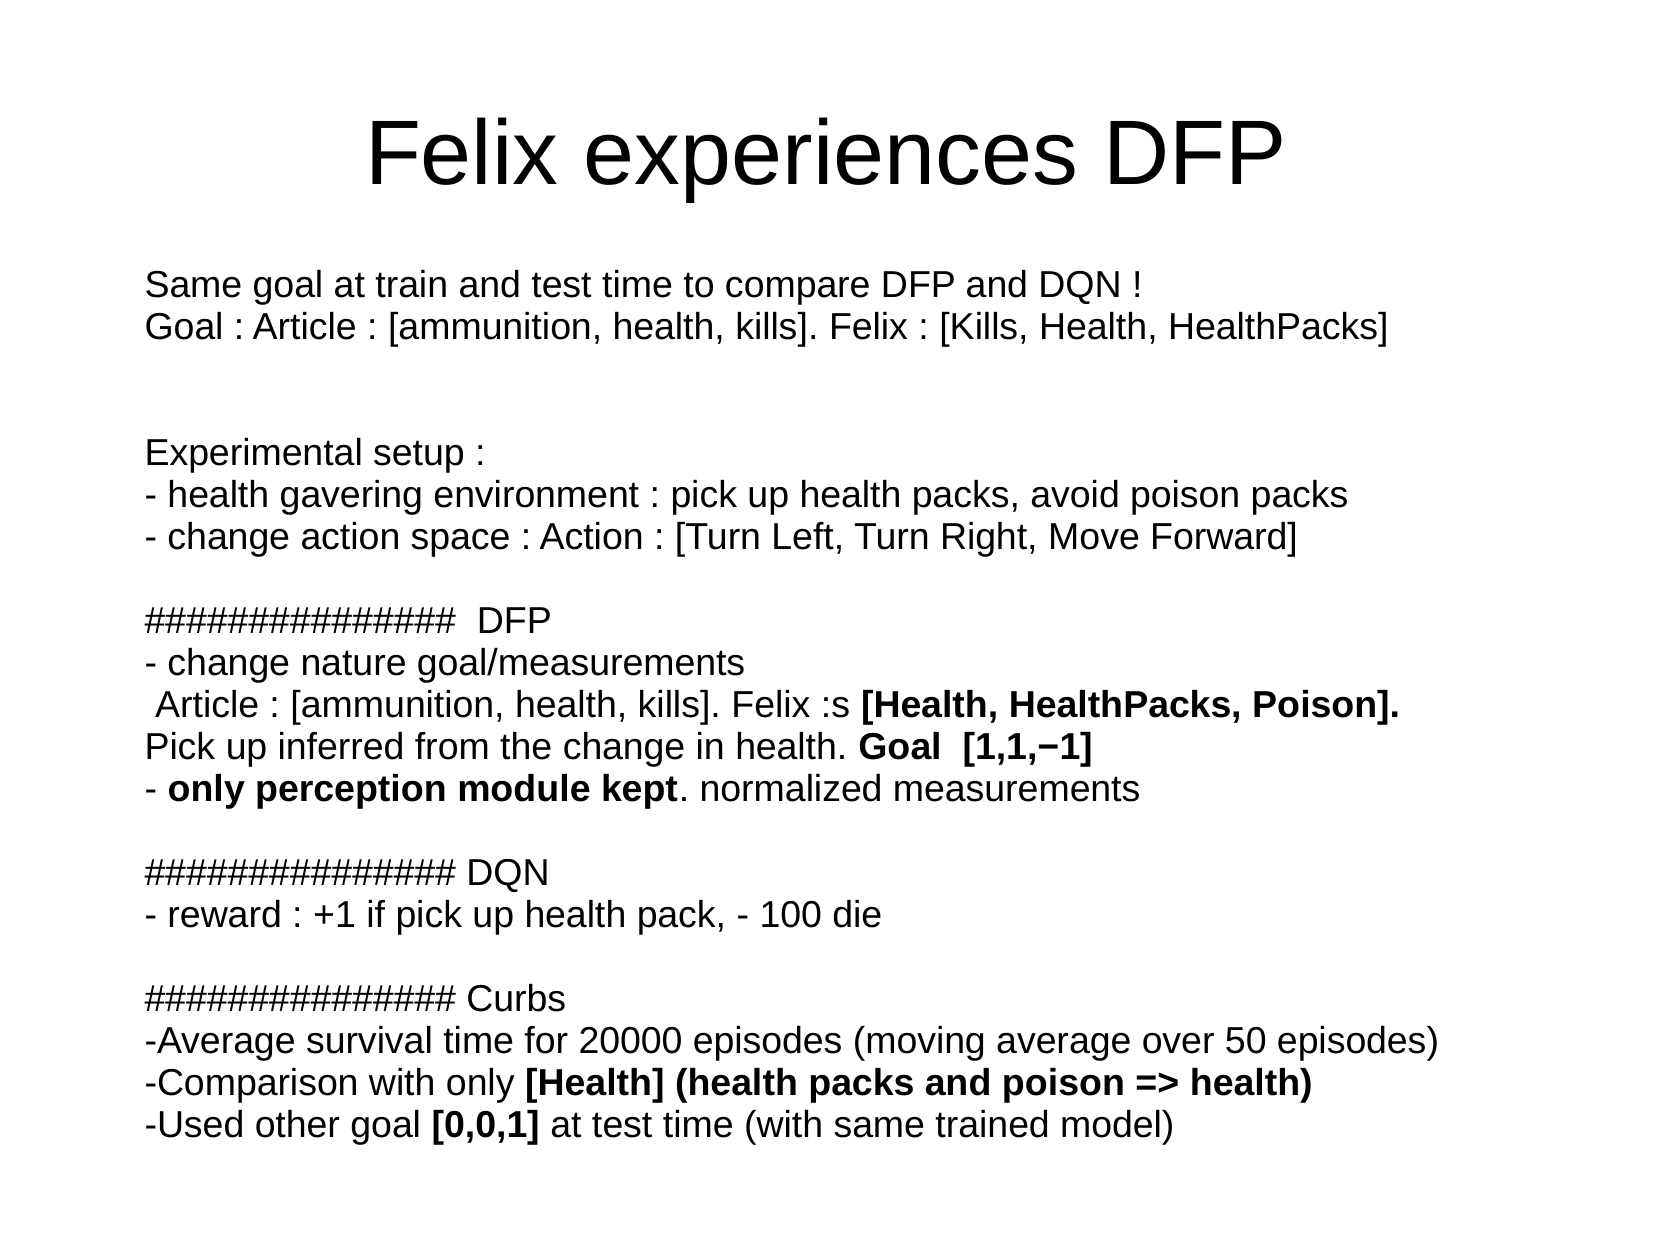

# Felix experiences DFP
Same goal at train and test time to compare DFP and DQN !
Goal : Article : [ammunition, health, kills]. Felix : [Kills, Health, HealthPacks]
Experimental setup :
- health gavering environment : pick up health packs, avoid poison packs
- change action space : Action : [Turn Left, Turn Right, Move Forward]
###############  DFP
- change nature goal/measurements
 Article : [ammunition, health, kills]. Felix :s [Health, HealthPacks, Poison].
Pick up inferred from the change in health. Goal [1,1,−1]
- only perception module kept. normalized measurements
############### DQN
- reward : +1 if pick up health pack, - 100 die
############### Curbs
-Average survival time for 20000 episodes (moving average over 50 episodes)
-Comparison with only [Health] (health packs and poison => health)
-Used other goal [0,0,1] at test time (with same trained model)